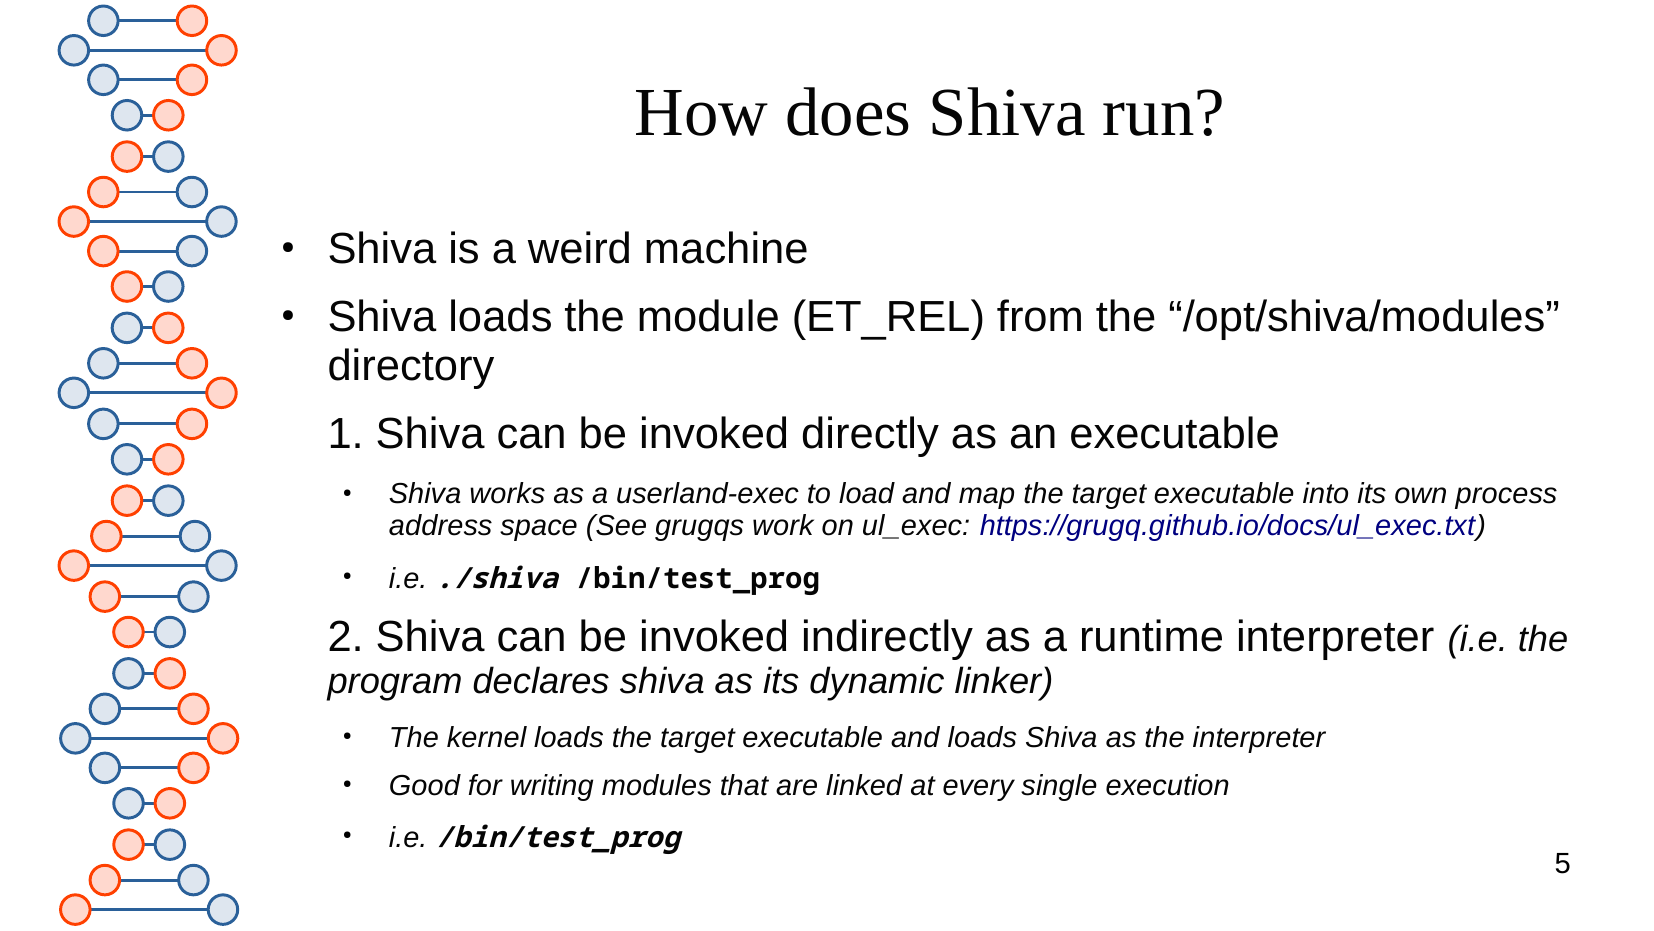

# How does Shiva run?
Shiva is a weird machine
Shiva loads the module (ET_REL) from the “/opt/shiva/modules” directory
1. Shiva can be invoked directly as an executable
Shiva works as a userland-exec to load and map the target executable into its own process address space (See grugqs work on ul_exec: https://grugq.github.io/docs/ul_exec.txt)
i.e. ./shiva /bin/test_prog
2. Shiva can be invoked indirectly as a runtime interpreter (i.e. the program declares shiva as its dynamic linker)
The kernel loads the target executable and loads Shiva as the interpreter
Good for writing modules that are linked at every single execution
i.e. /bin/test_prog
5